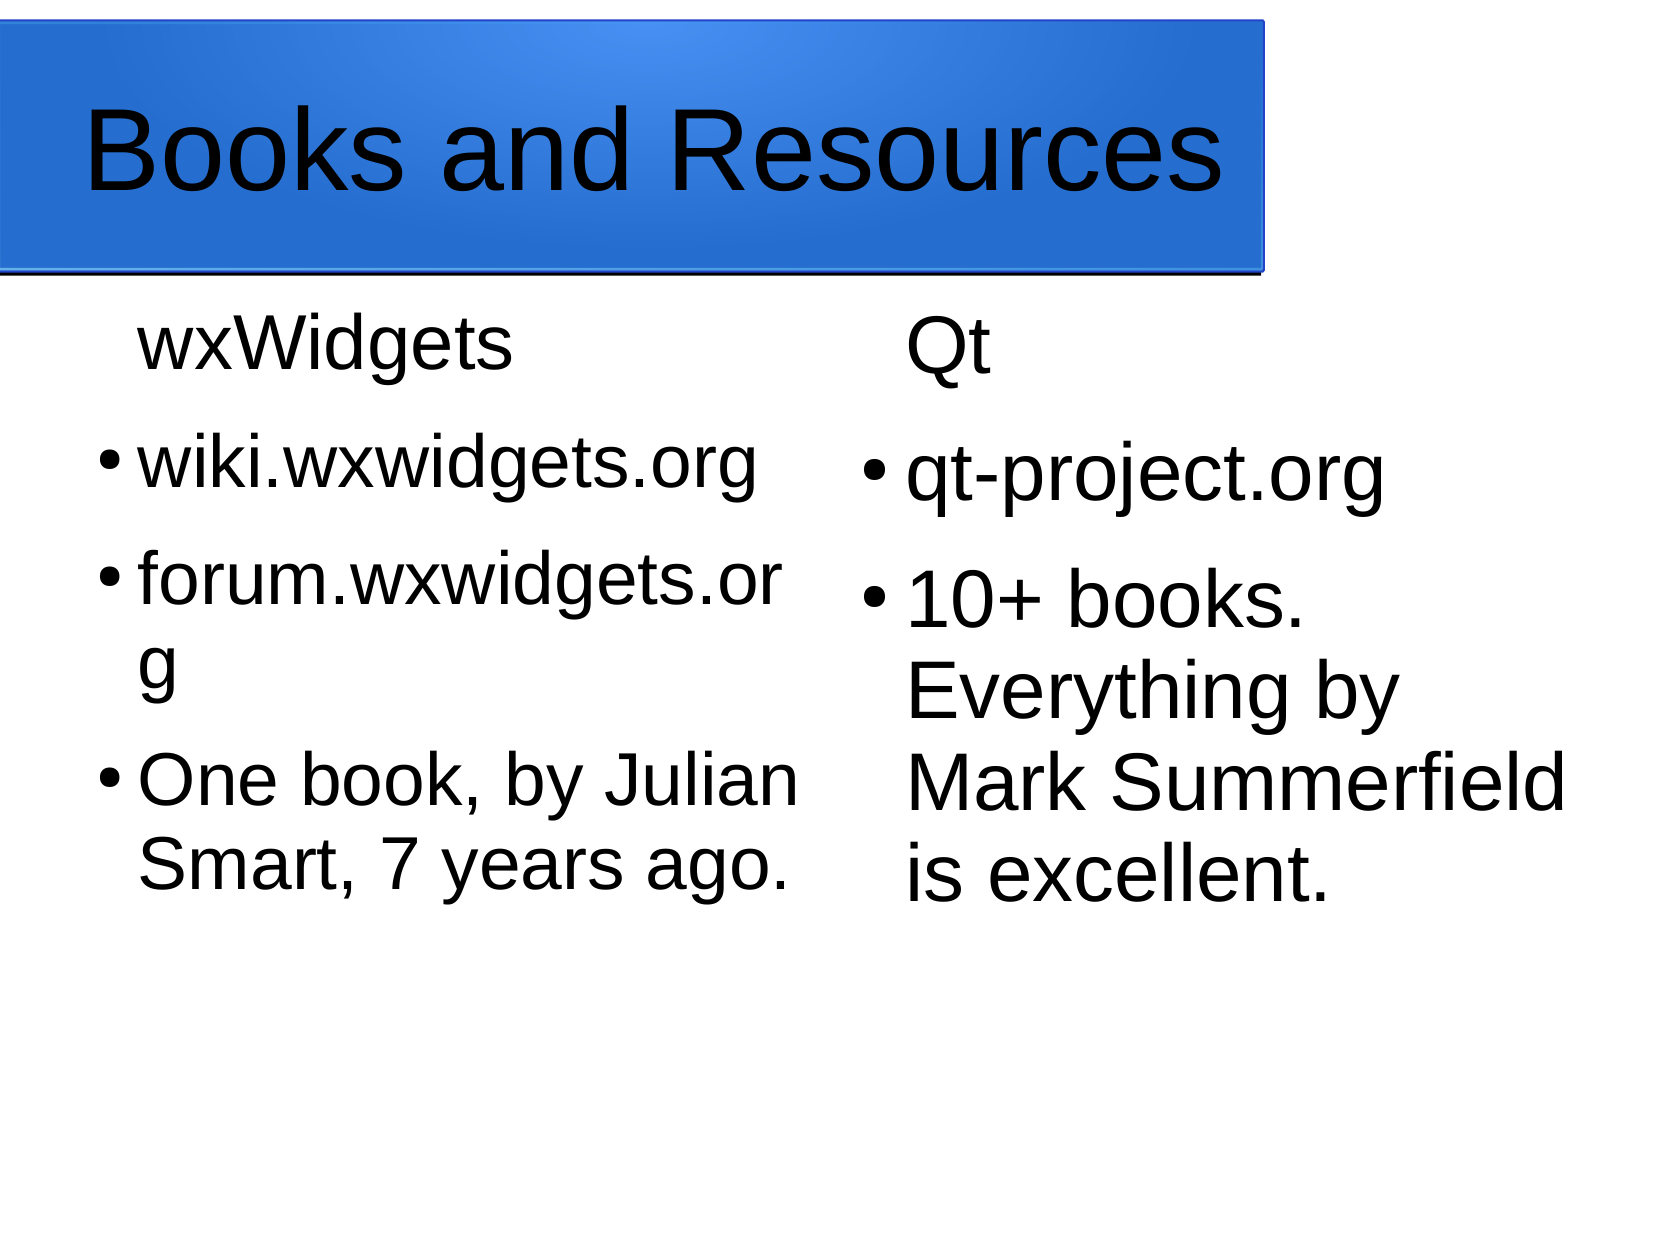

# Books and Resources
wxWidgets
wiki.wxwidgets.org
forum.wxwidgets.org
One book, by Julian Smart, 7 years ago.
Qt
qt-project.org
10+ books. Everything by Mark Summerfield is excellent.